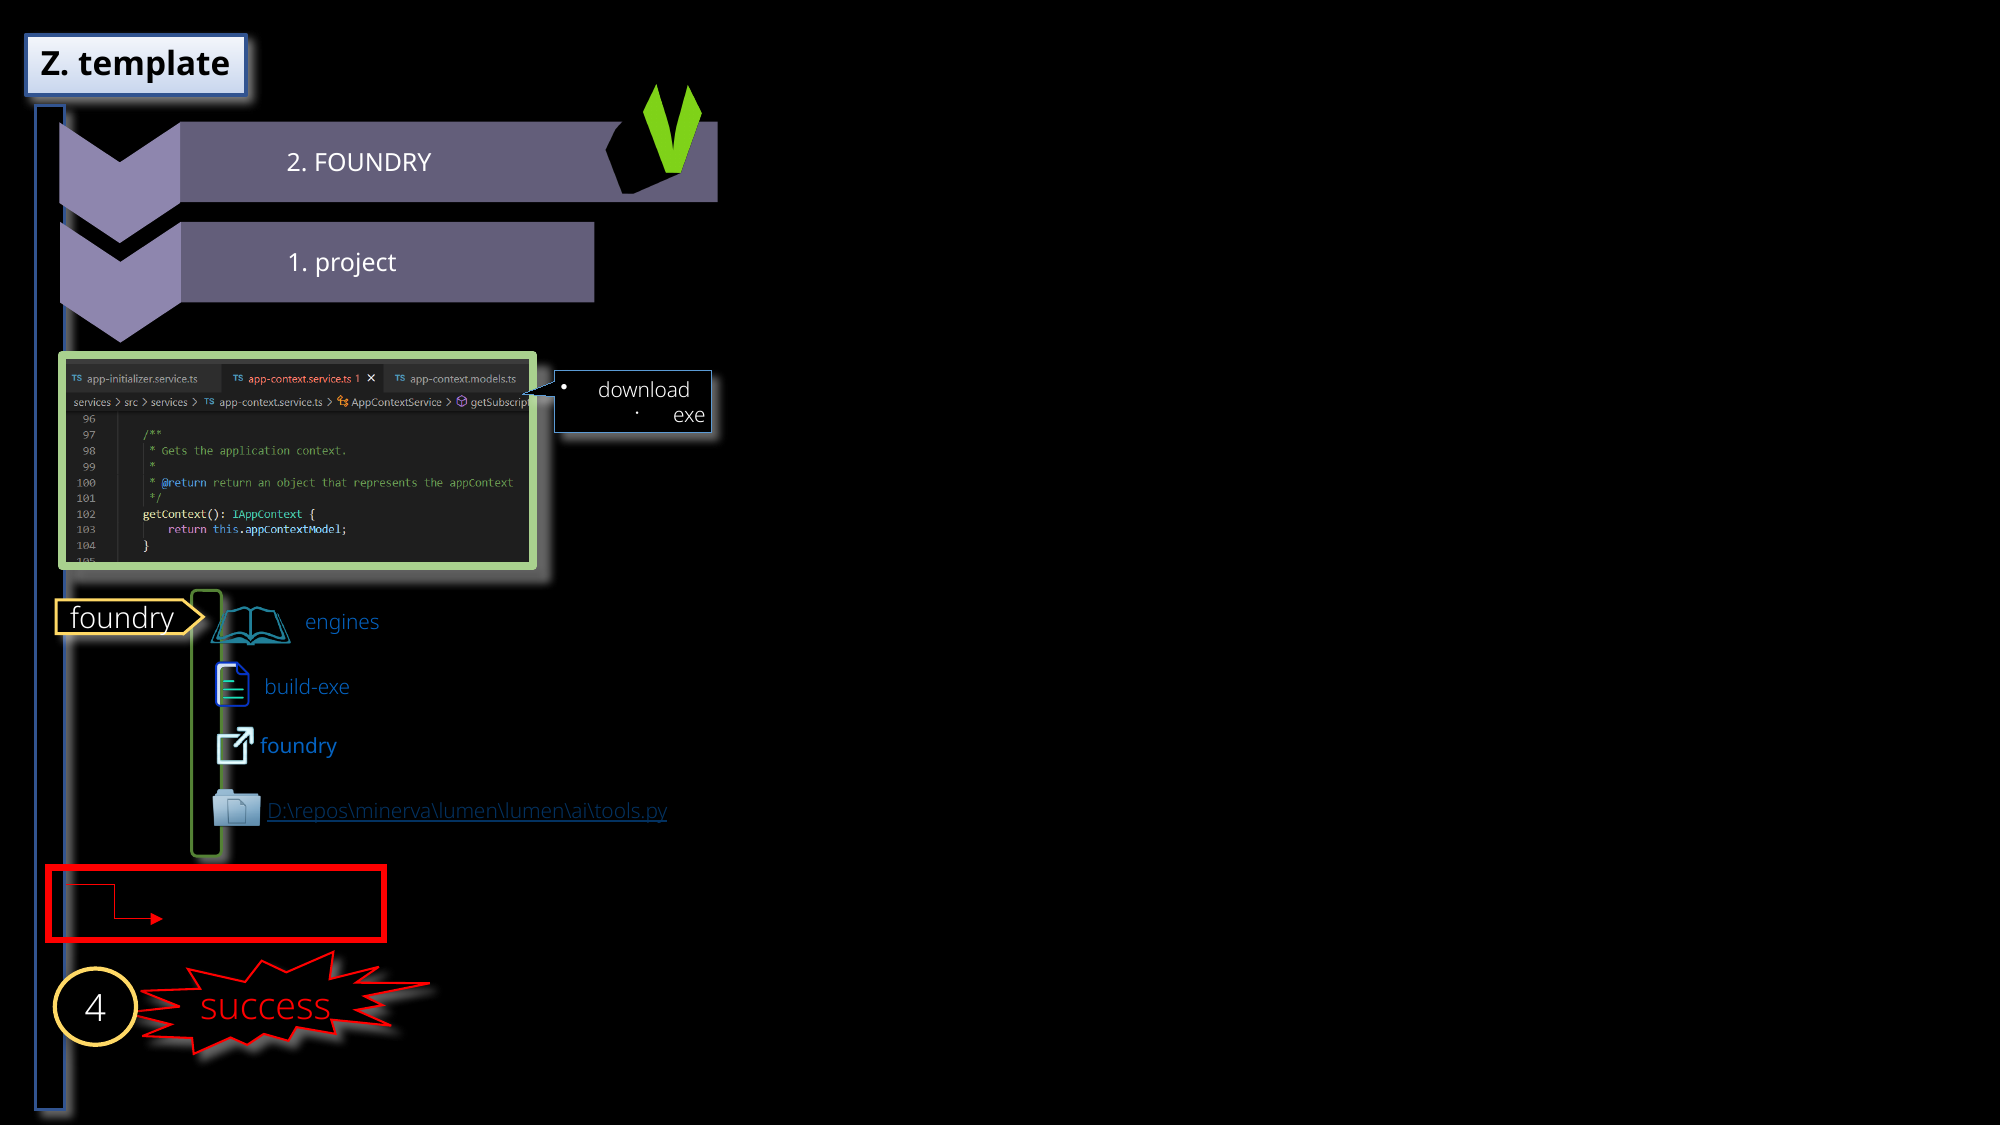

# Z. template
V
2. FOUNDRY
1. project
download
exe
foundry
engines
build-exe
foundry
D:\repos\minerva\lumen\lumen\ai\tools.py
success
4